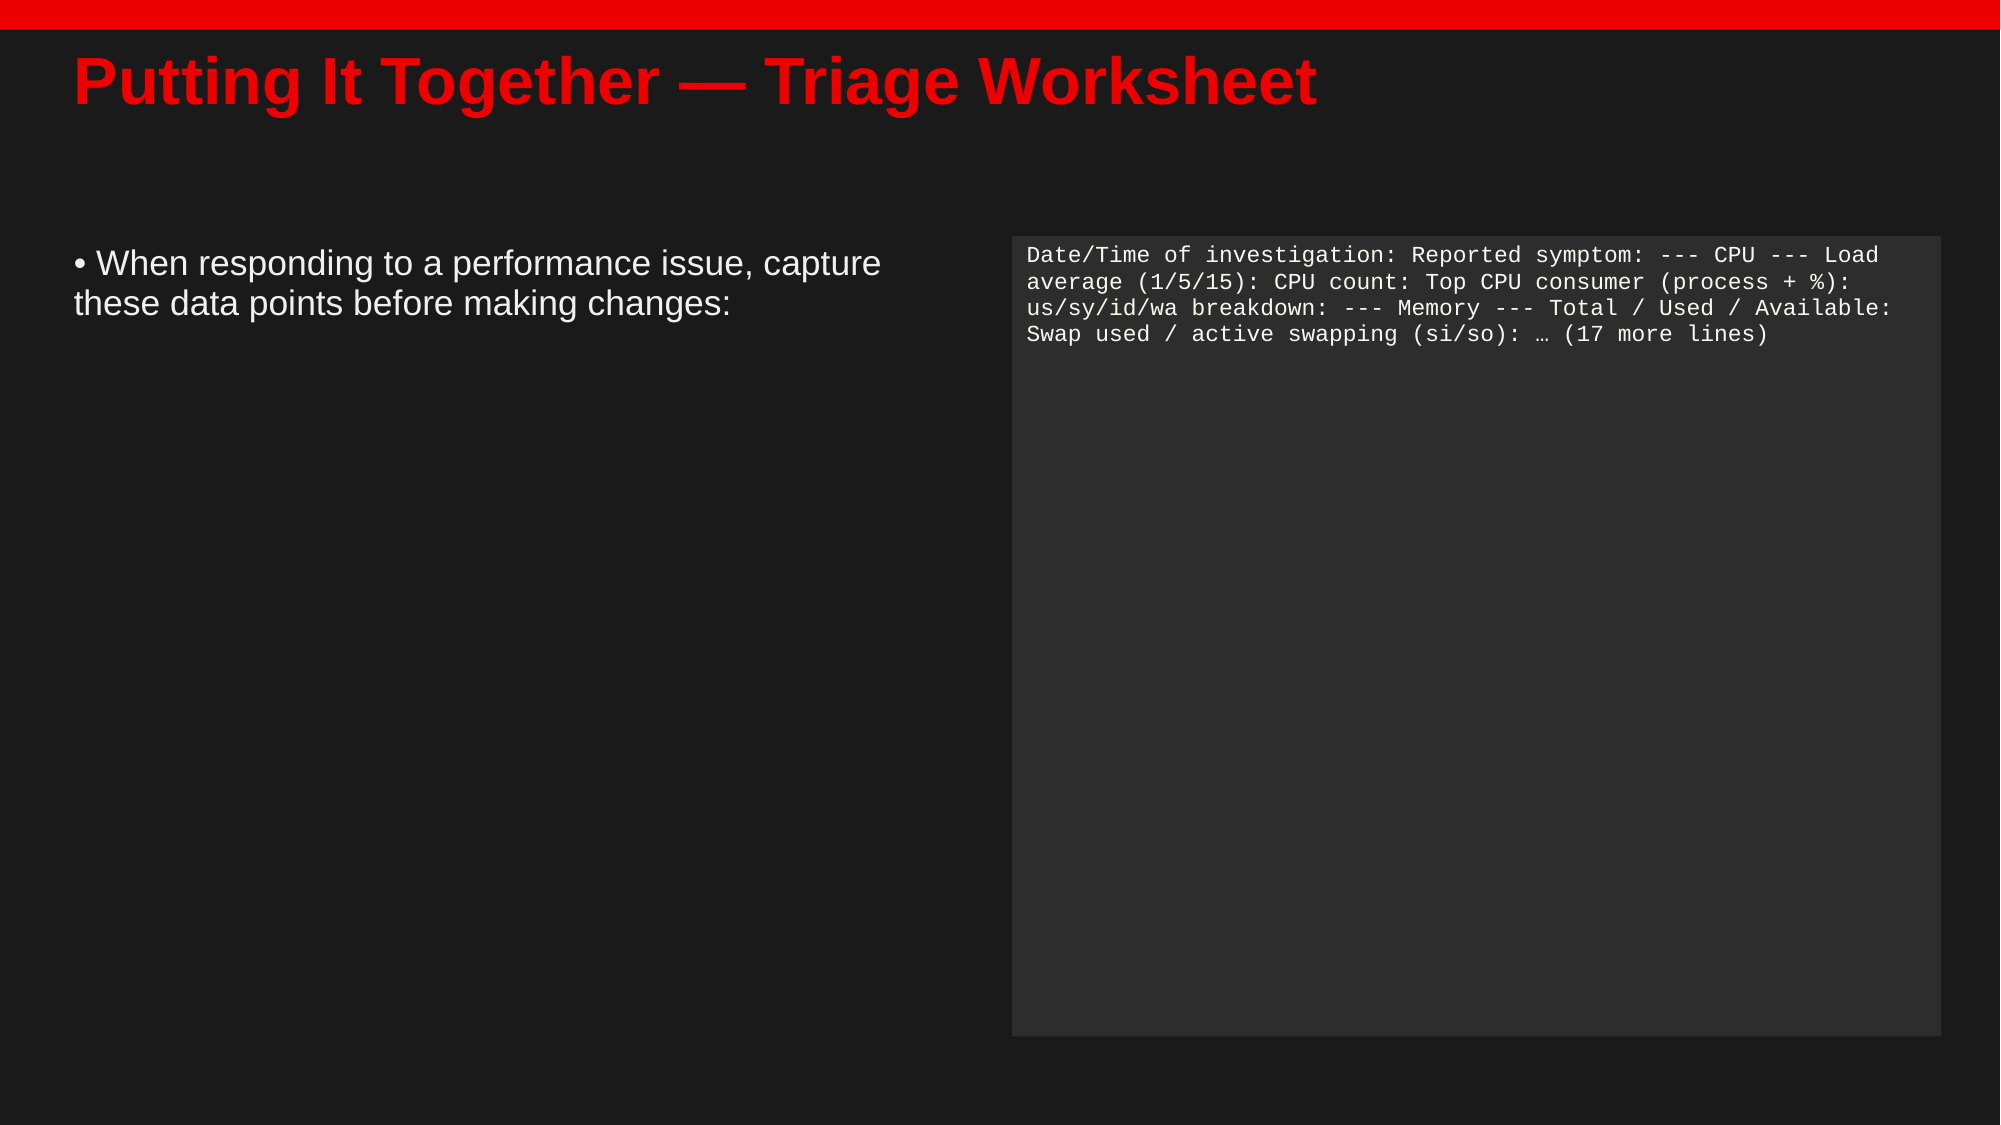

Putting It Together — Triage Worksheet
• When responding to a performance issue, capture these data points before making changes:
Date/Time of investigation: Reported symptom: --- CPU --- Load average (1/5/15): CPU count: Top CPU consumer (process + %): us/sy/id/wa breakdown: --- Memory --- Total / Used / Available: Swap used / active swapping (si/so): … (17 more lines)